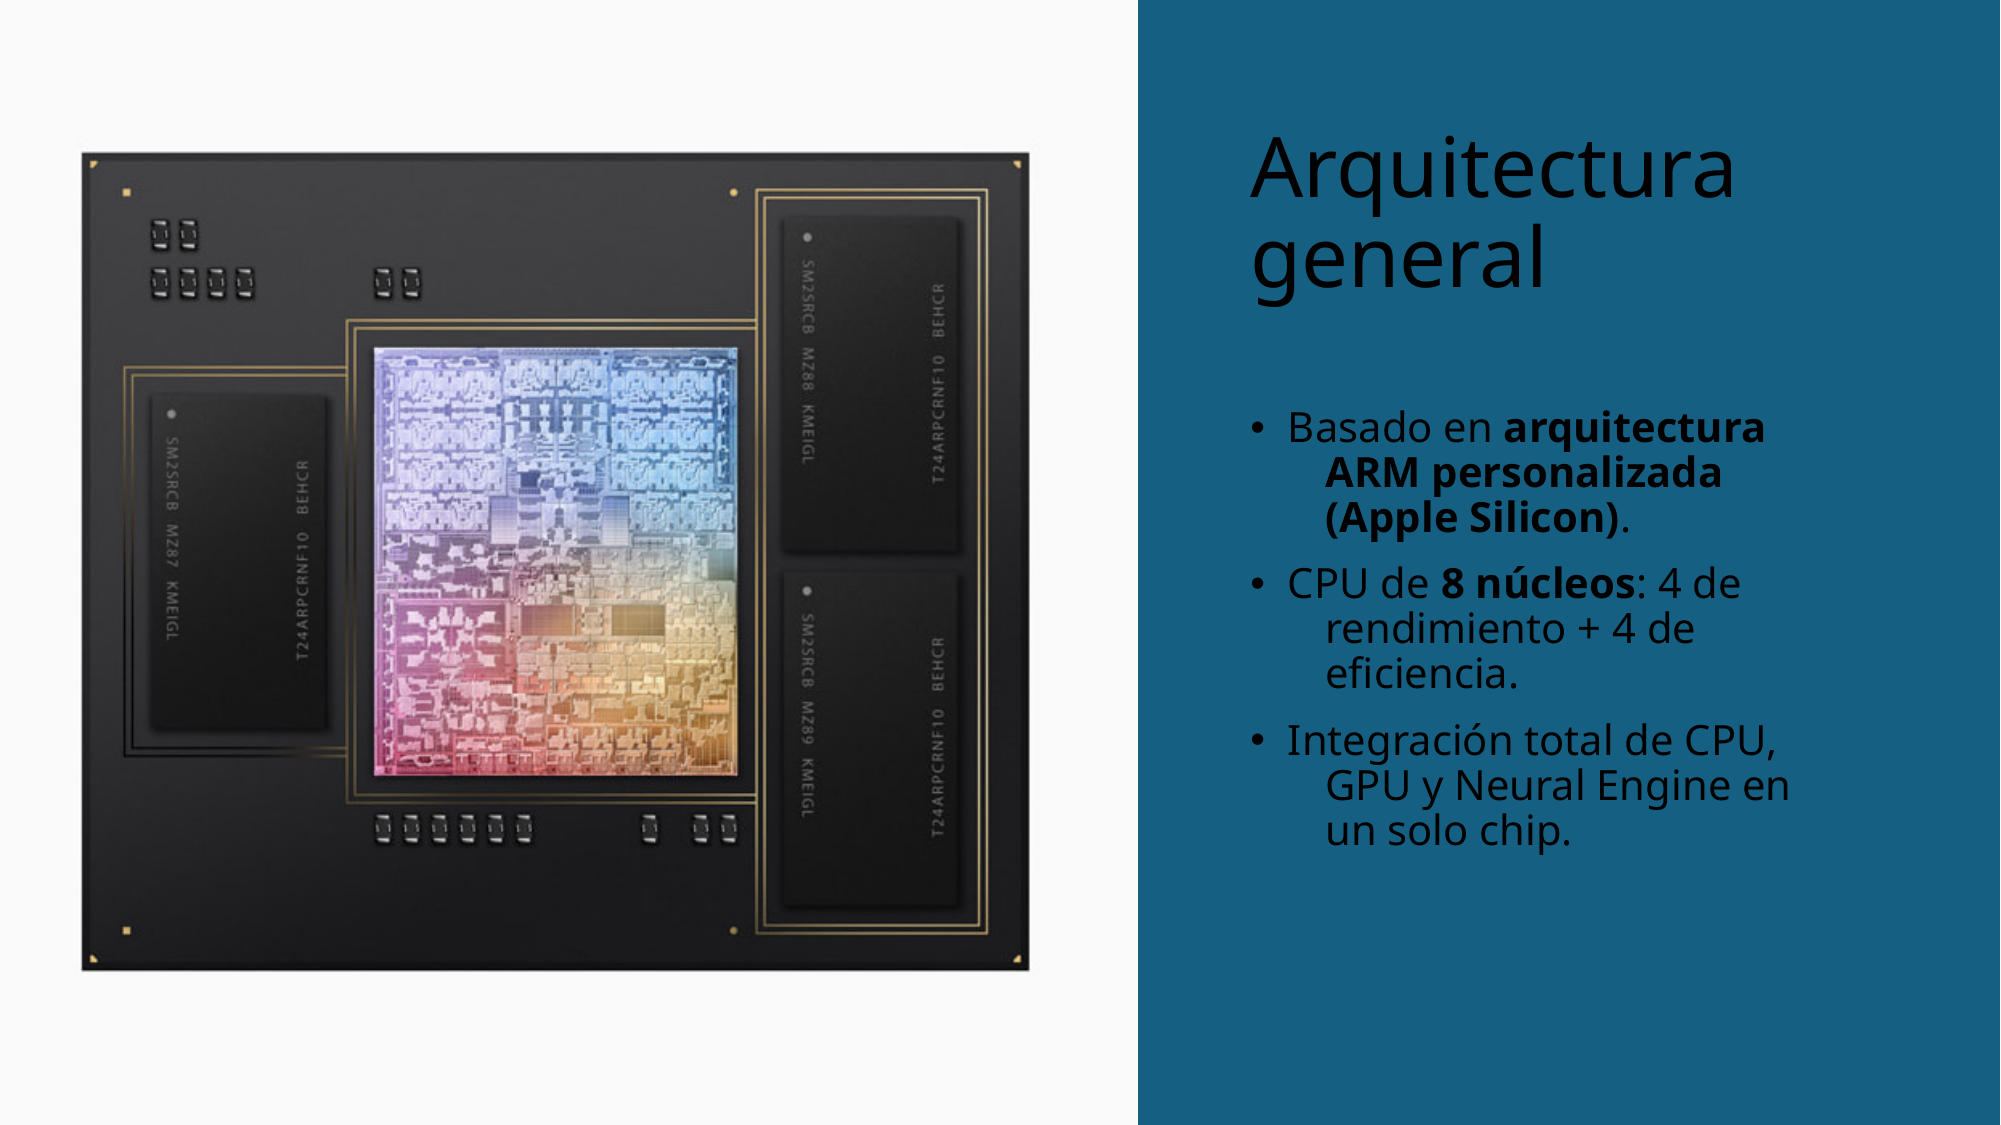

# Arquitectura general
Basado en arquitectura ARM personalizada (Apple Silicon).
CPU de 8 núcleos: 4 de rendimiento + 4 de eficiencia.
Integración total de CPU, GPU y Neural Engine en un solo chip.